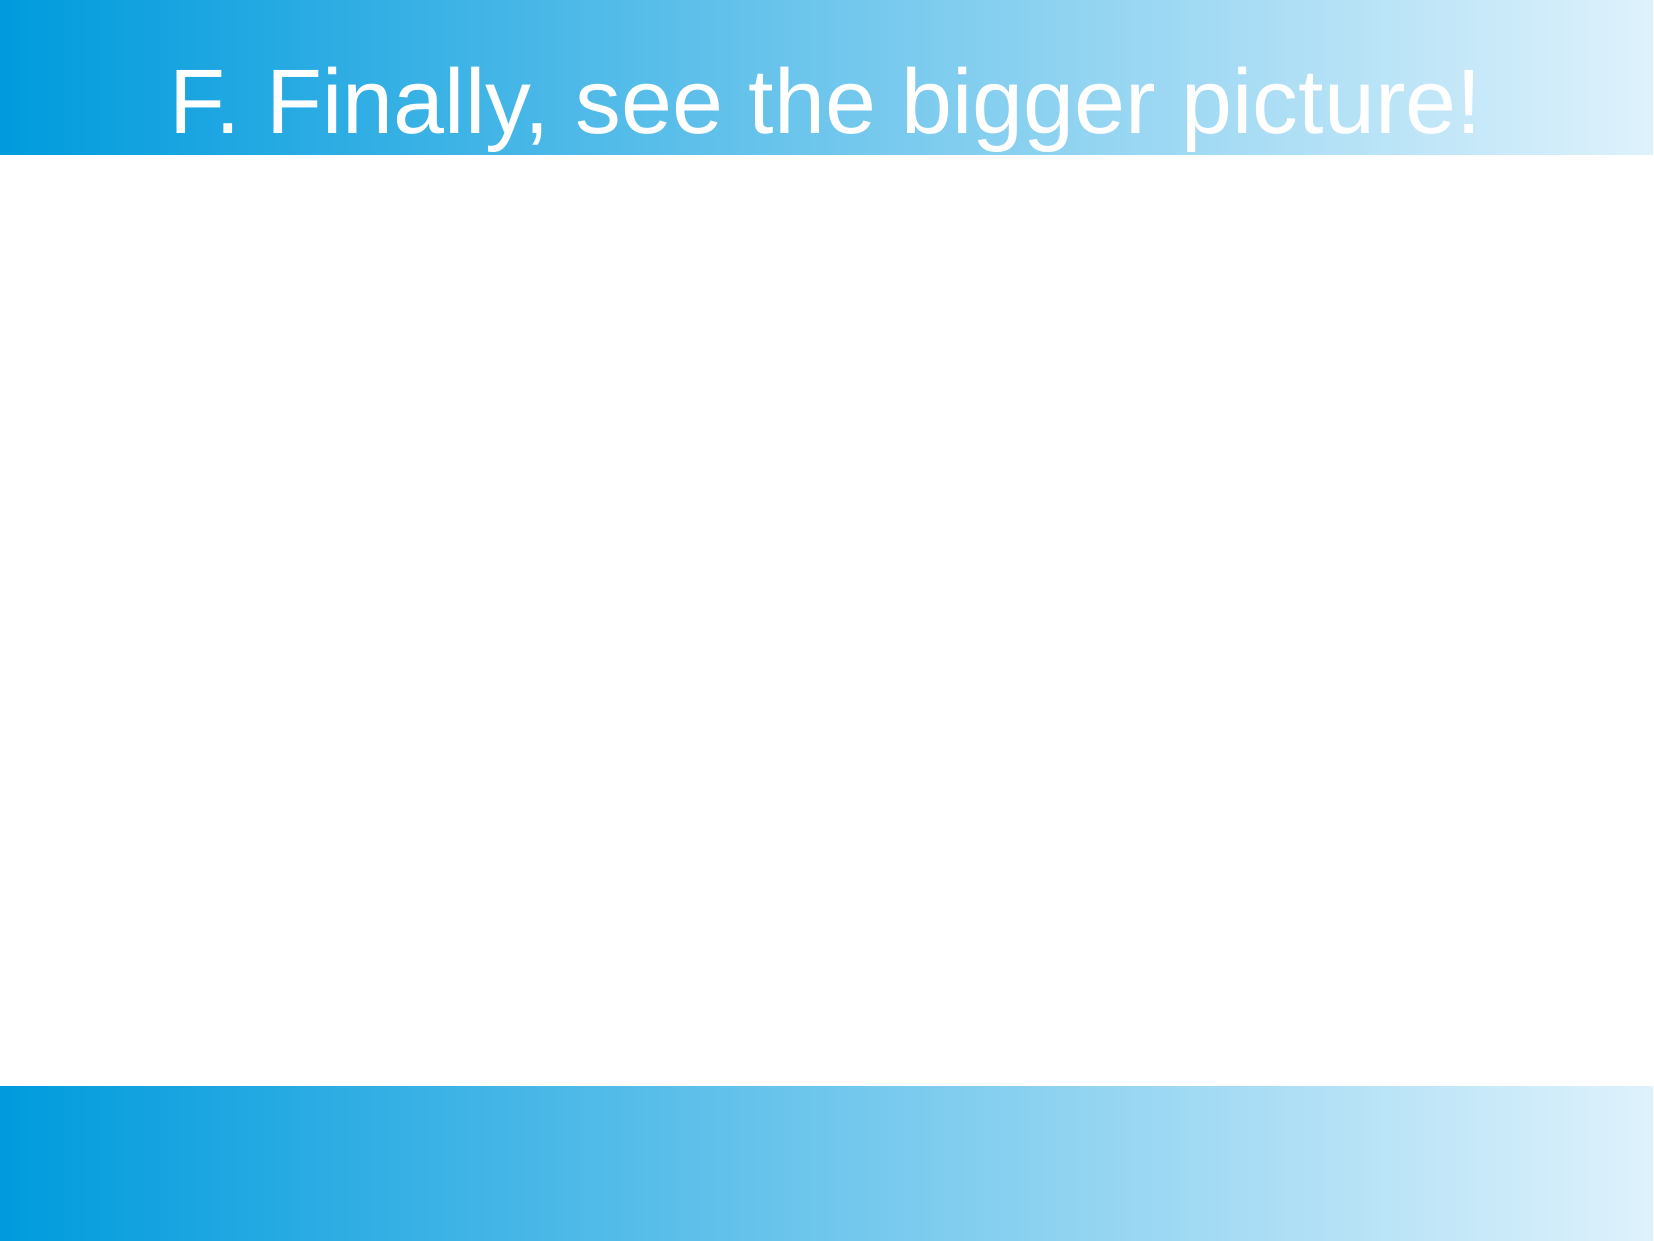

# F. Finally, see the bigger picture!